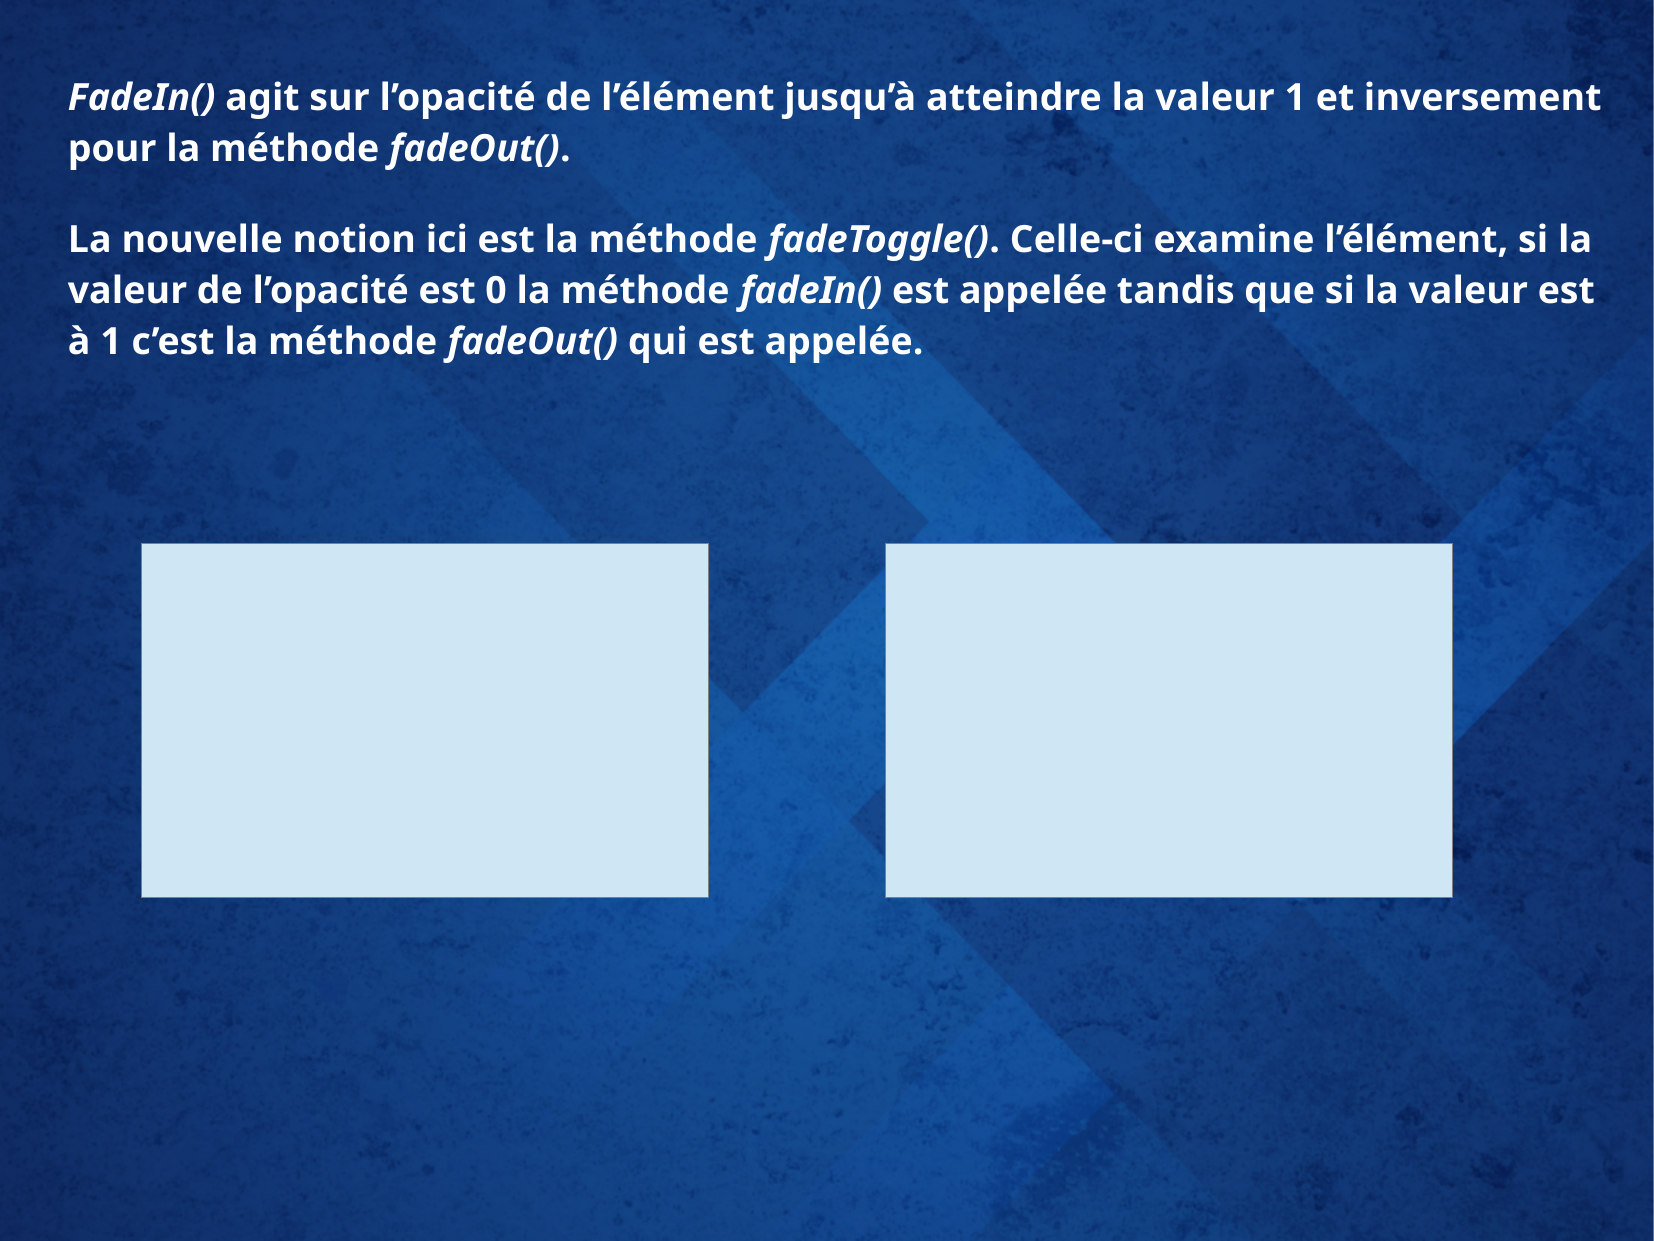

FadeIn() agit sur l’opacité de l’élément jusqu’à atteindre la valeur 1 et inversement pour la méthode fadeOut().
La nouvelle notion ici est la méthode fadeToggle(). Celle-ci examine l’élément, si la valeur de l’opacité est 0 la méthode fadeIn() est appelée tandis que si la valeur est à 1 c’est la méthode fadeOut() qui est appelée.